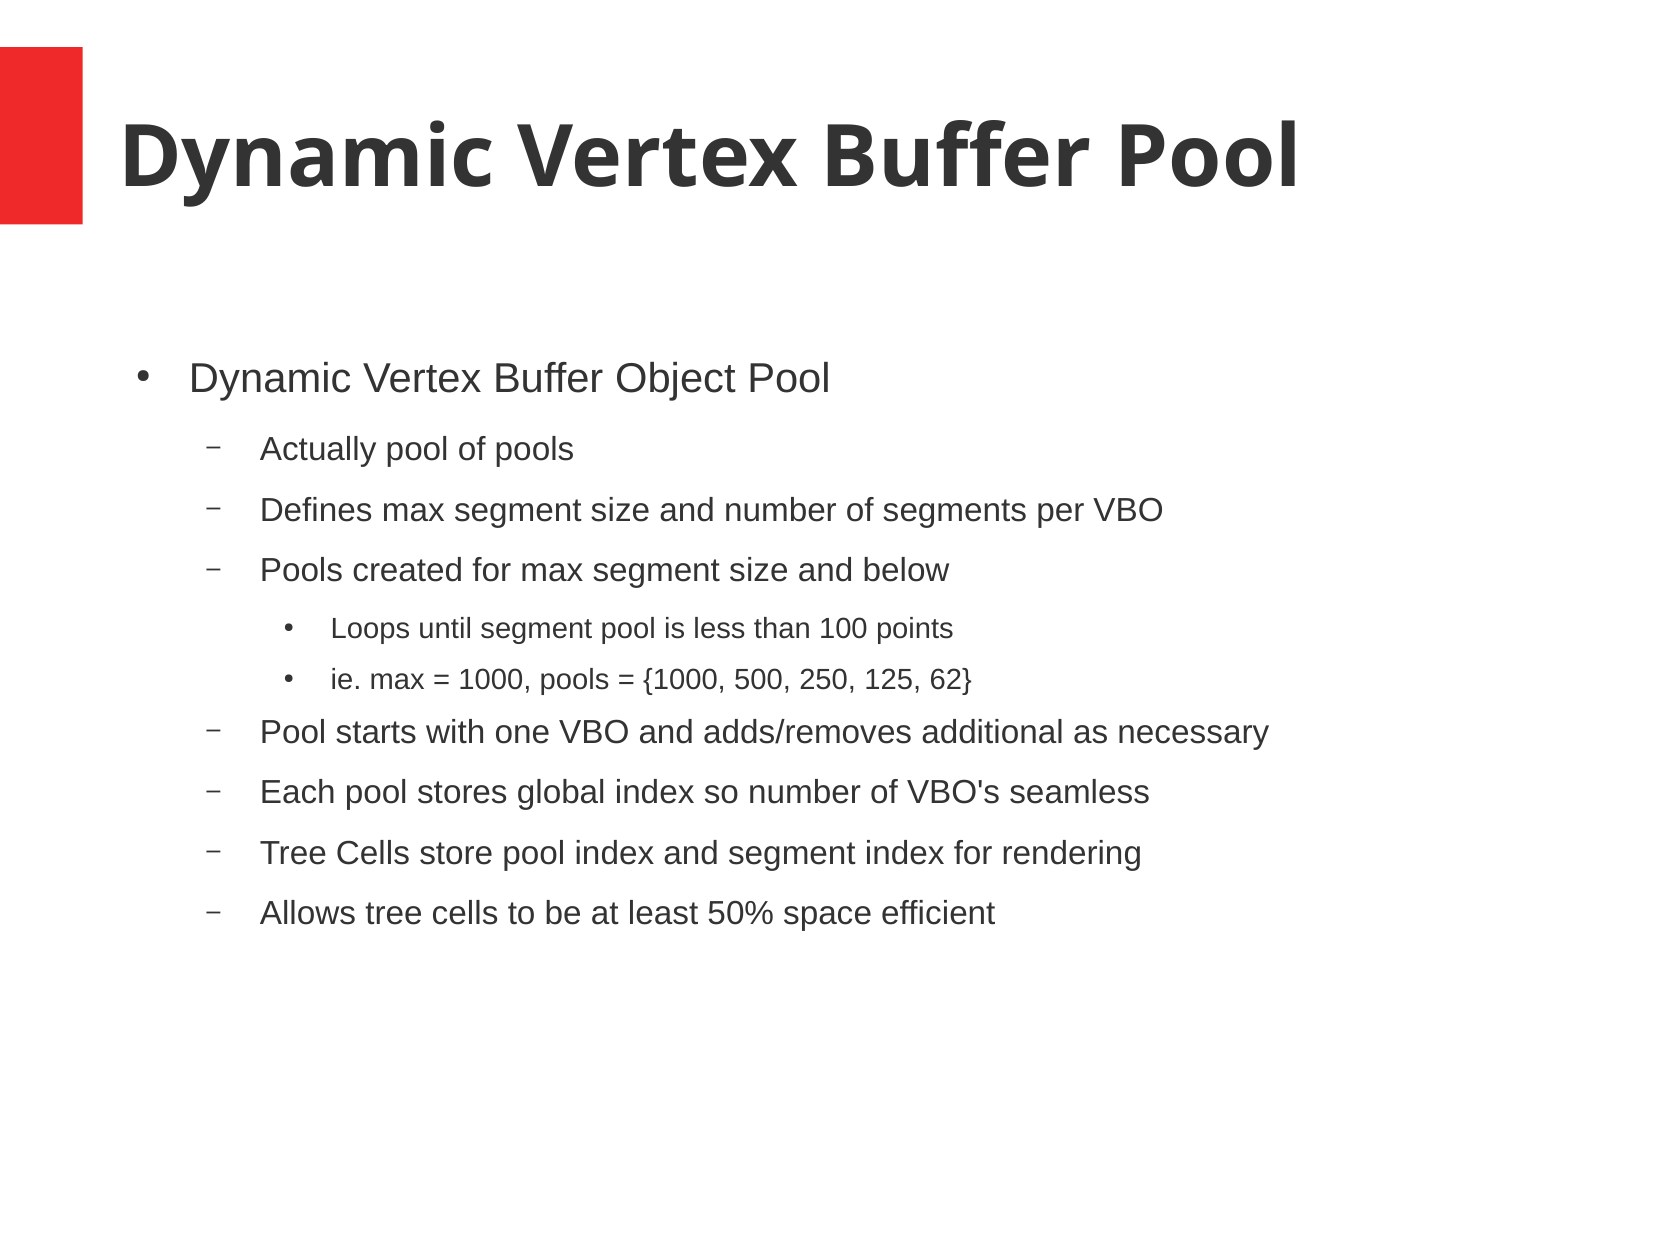

# Dynamic Vertex Buffer Pool
Dynamic Vertex Buffer Object Pool
Actually pool of pools
Defines max segment size and number of segments per VBO
Pools created for max segment size and below
Loops until segment pool is less than 100 points
ie. max = 1000, pools = {1000, 500, 250, 125, 62}
Pool starts with one VBO and adds/removes additional as necessary
Each pool stores global index so number of VBO's seamless
Tree Cells store pool index and segment index for rendering
Allows tree cells to be at least 50% space efficient